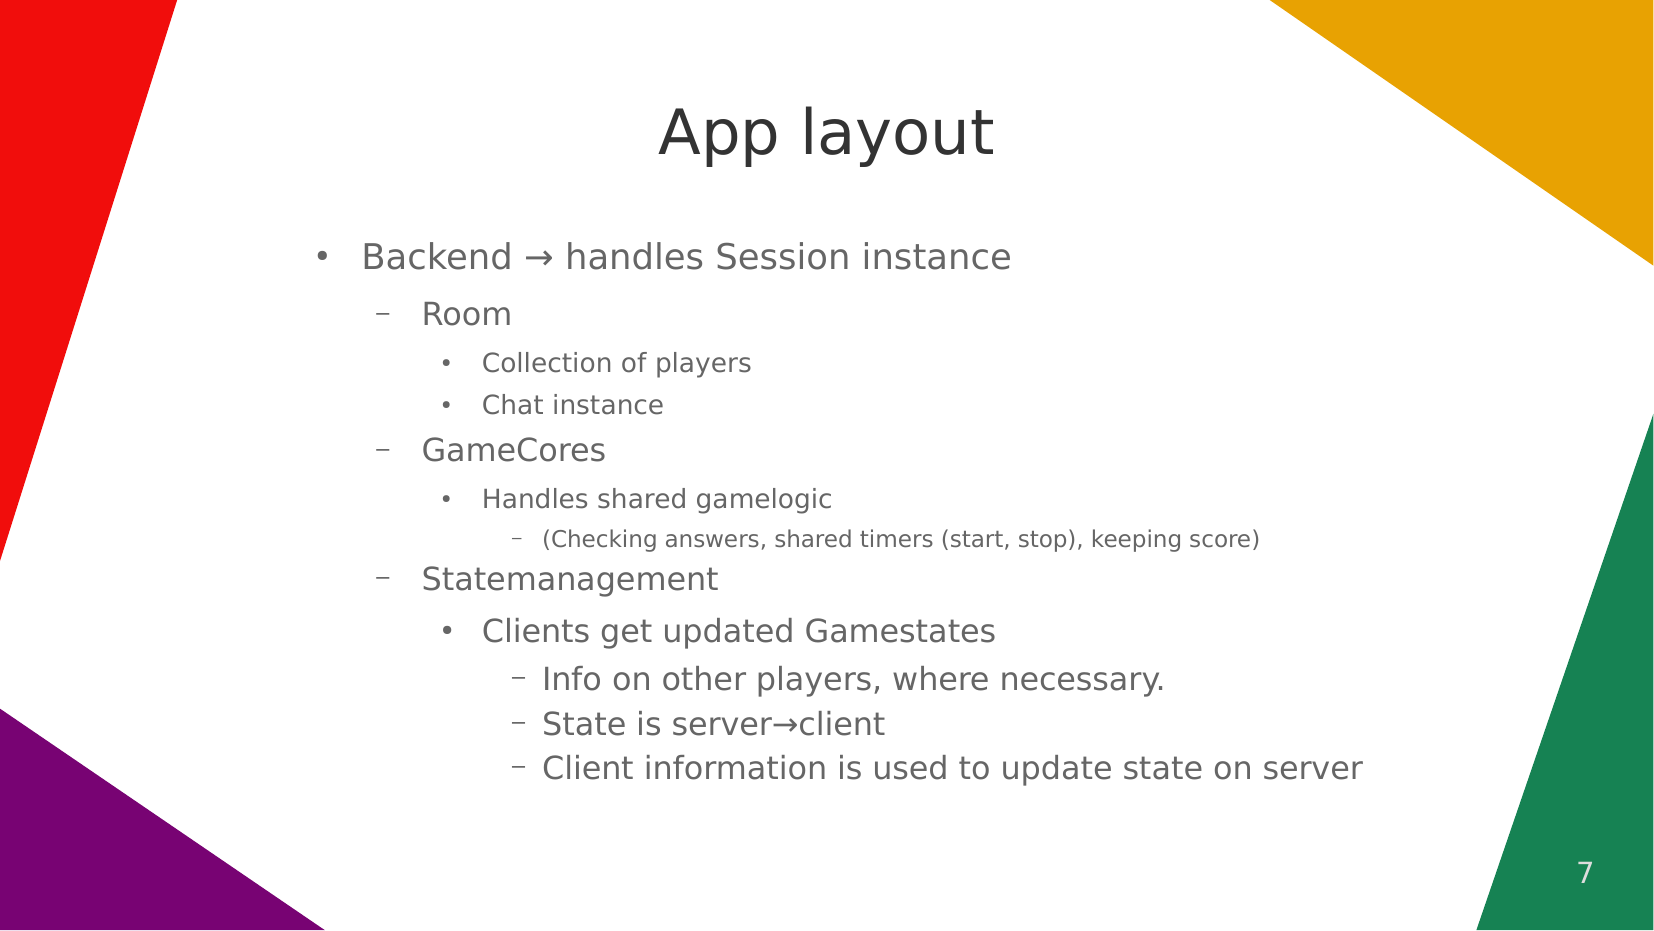

# App layout
Backend → handles Session instance
Room
Collection of players
Chat instance
GameCores
Handles shared gamelogic
(Checking answers, shared timers (start, stop), keeping score)
Statemanagement
Clients get updated Gamestates
Info on other players, where necessary.
State is server→client
Client information is used to update state on server
7